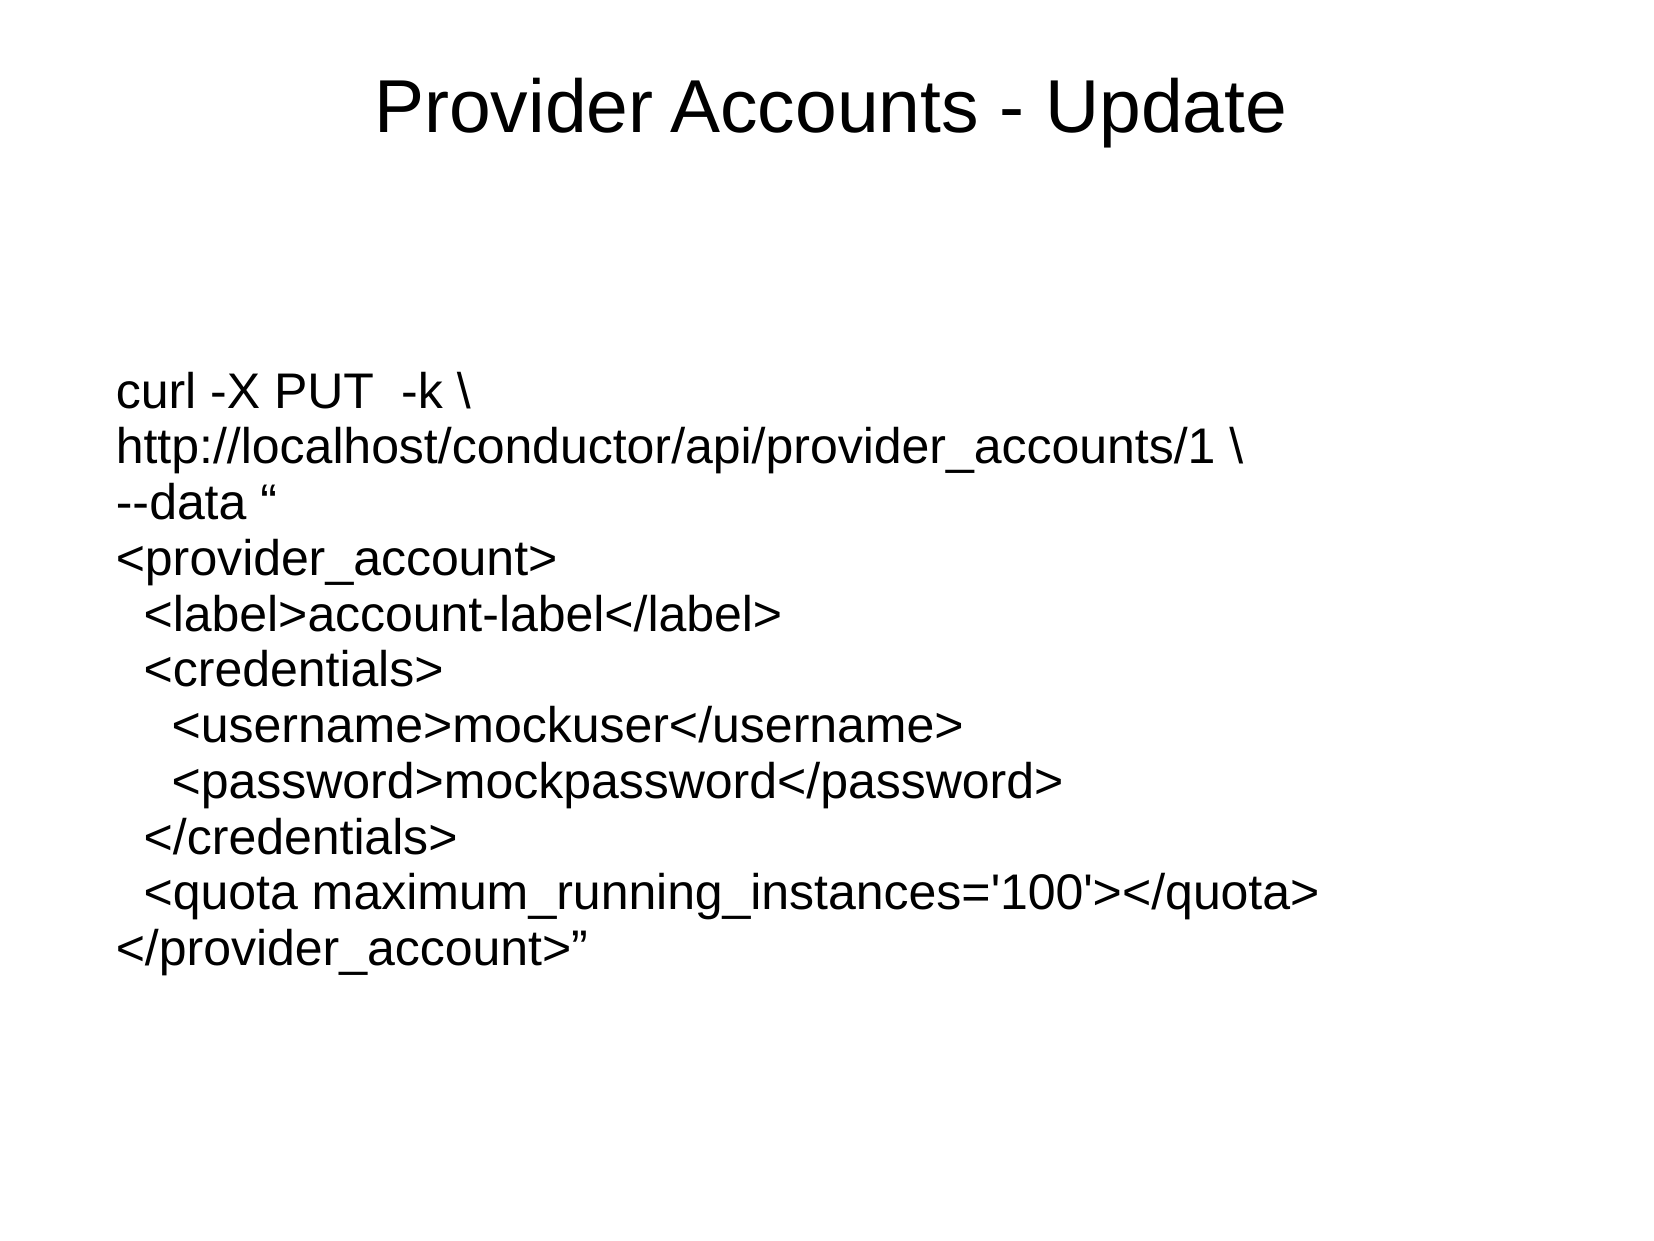

# Provider Accounts - Update
curl -X PUT -k \
http://localhost/conductor/api/provider_accounts/1 \
--data “
<provider_account>
 <label>account-label</label>
 <credentials>
 <username>mockuser</username>
 <password>mockpassword</password>
 </credentials>
 <quota maximum_running_instances='100'></quota>
</provider_account>”